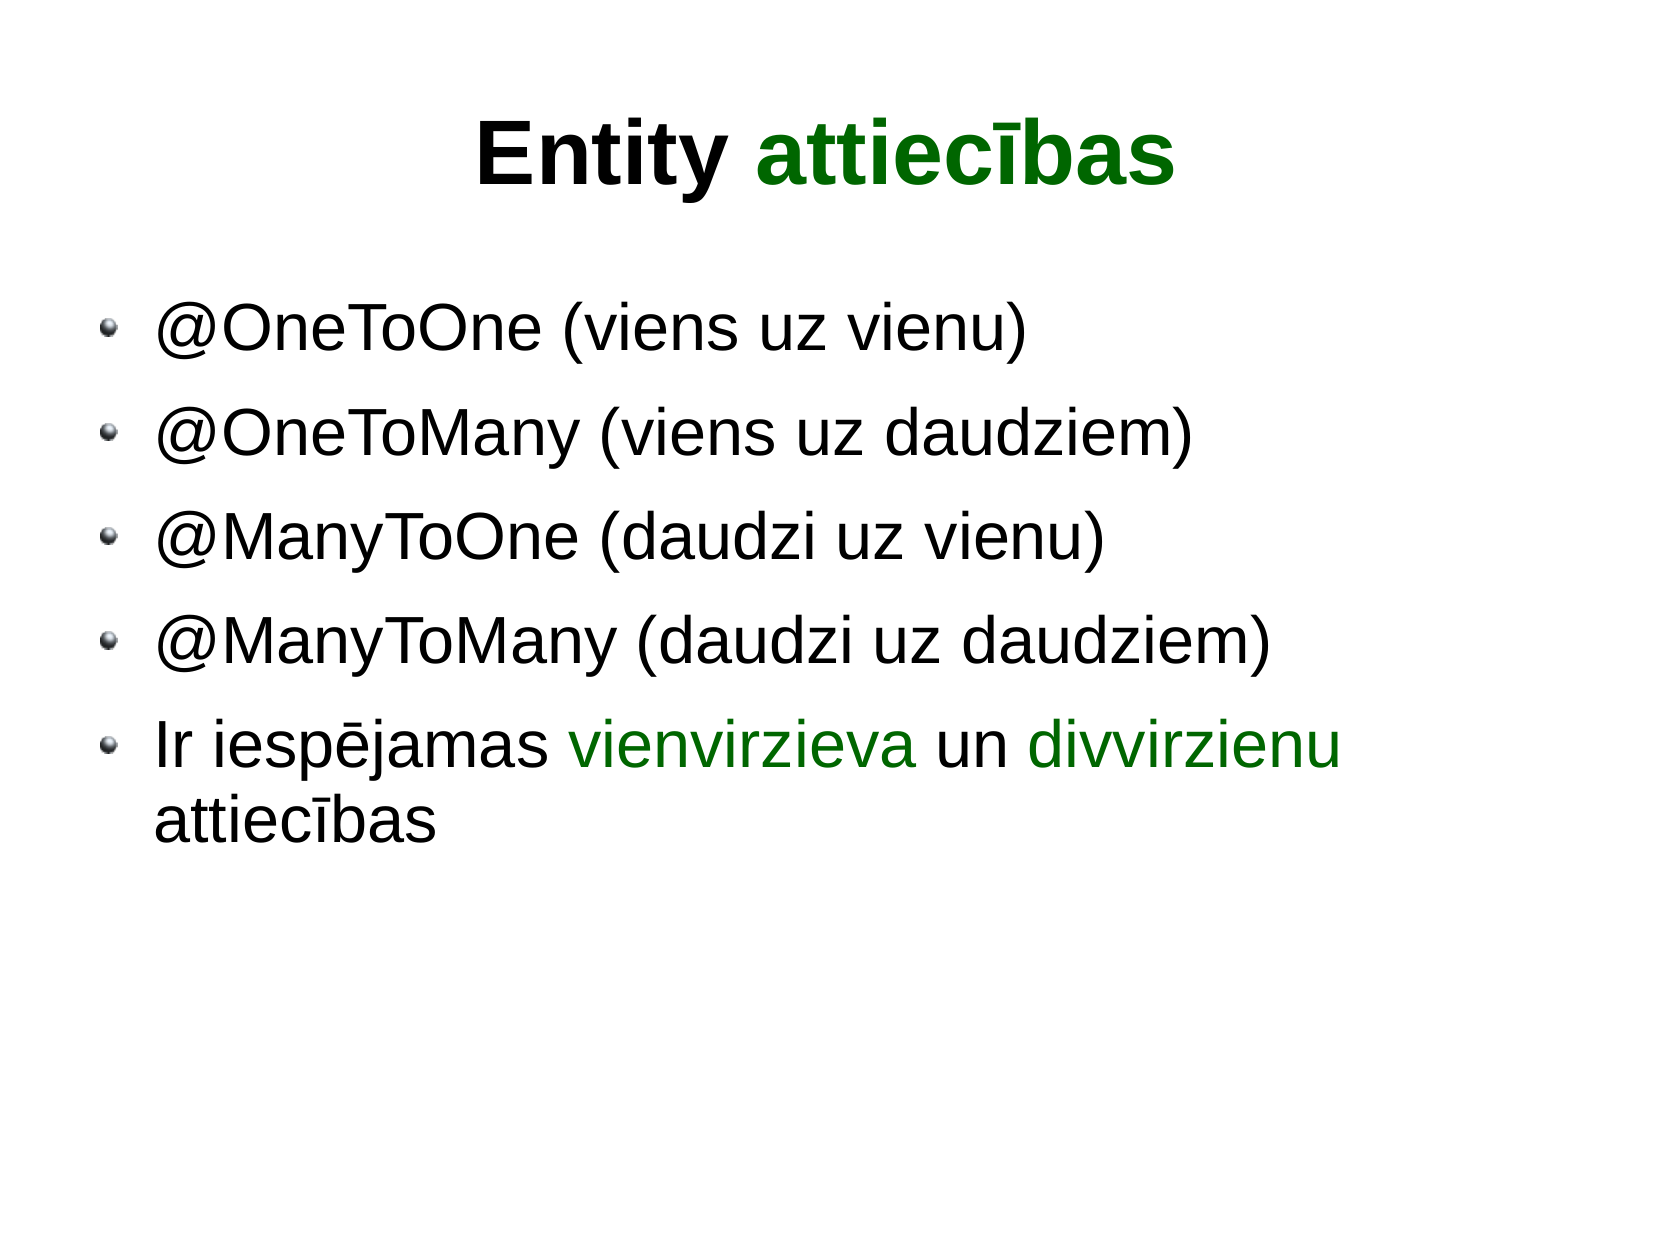

# Entity attiecības
@OneToOne (viens uz vienu)
@OneToMany (viens uz daudziem)
@ManyToOne (daudzi uz vienu)
@ManyToMany (daudzi uz daudziem)
Ir iespējamas vienvirzieva un divvirzienu attiecības